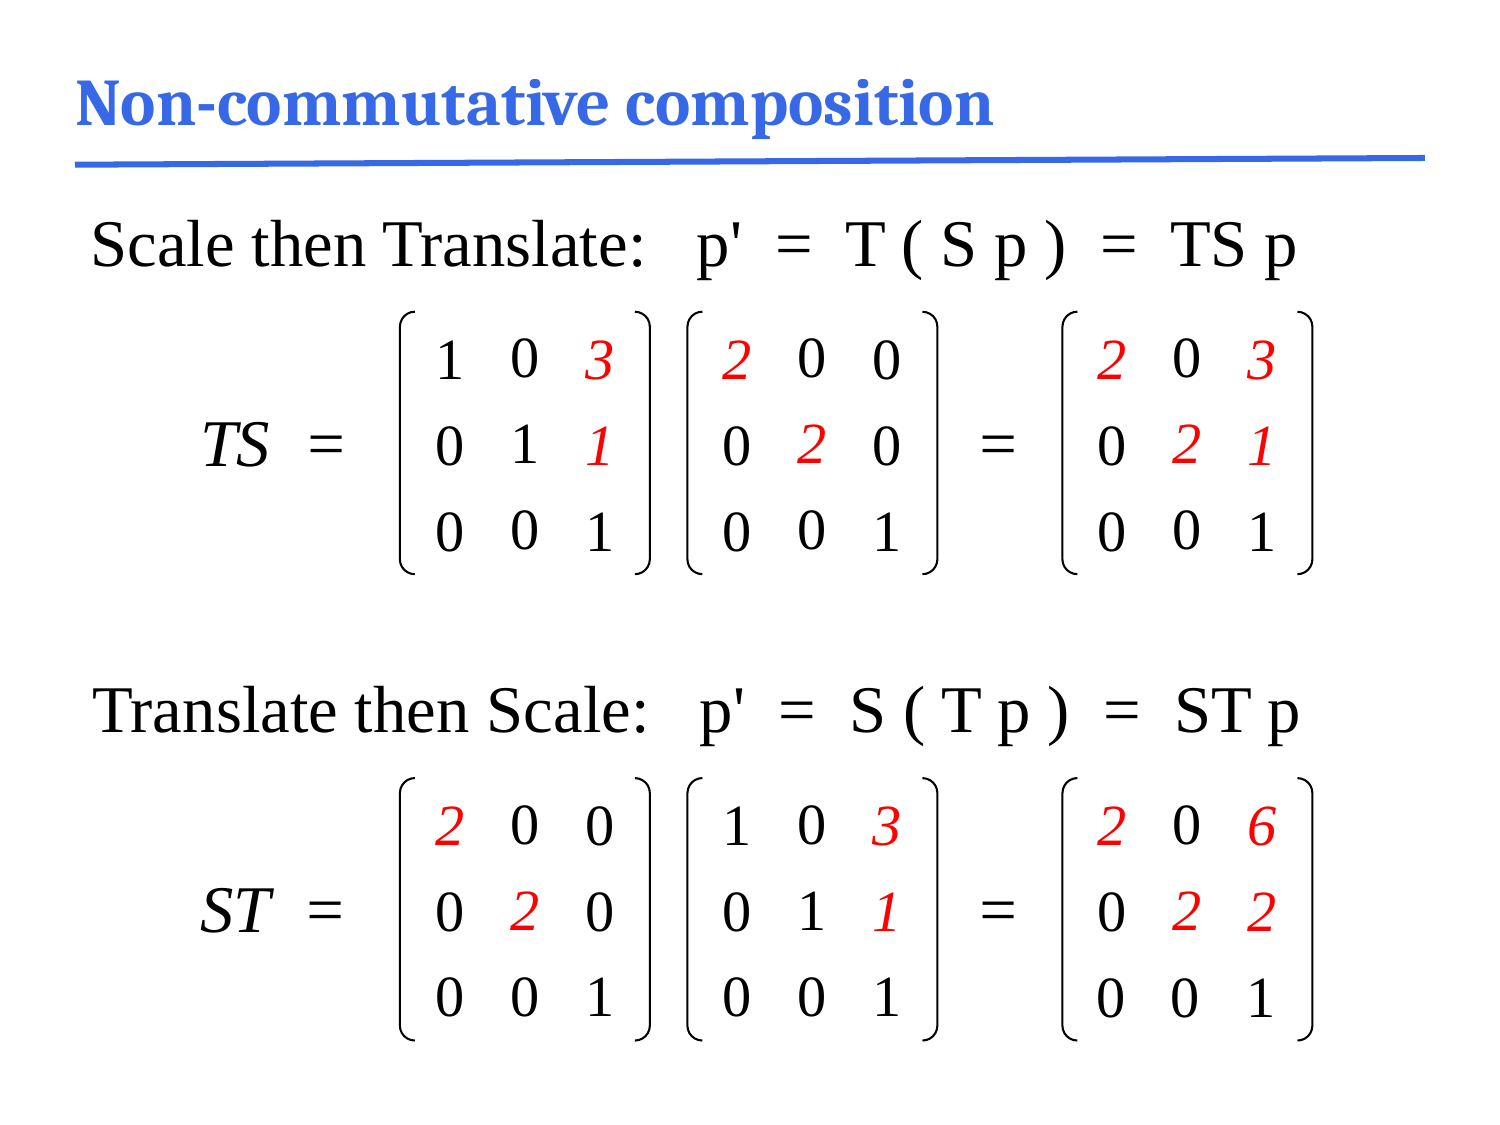

# Non-commutative composition
Scale then Translate: p' = T ( S p ) = TS p
0
1
0
0
2
0
0
2
0
1
0
0
3
1
1
2
0
0
0
0
1
2
0
0
3
1
1
TS =
=
Translate then Scale: p' = S ( T p ) = ST p
0
2
0
1
0
2
2
0
0
0
1
0
3
1
2
0
6
2
0
0
1
0
0
1
0
0
1
ST =
=